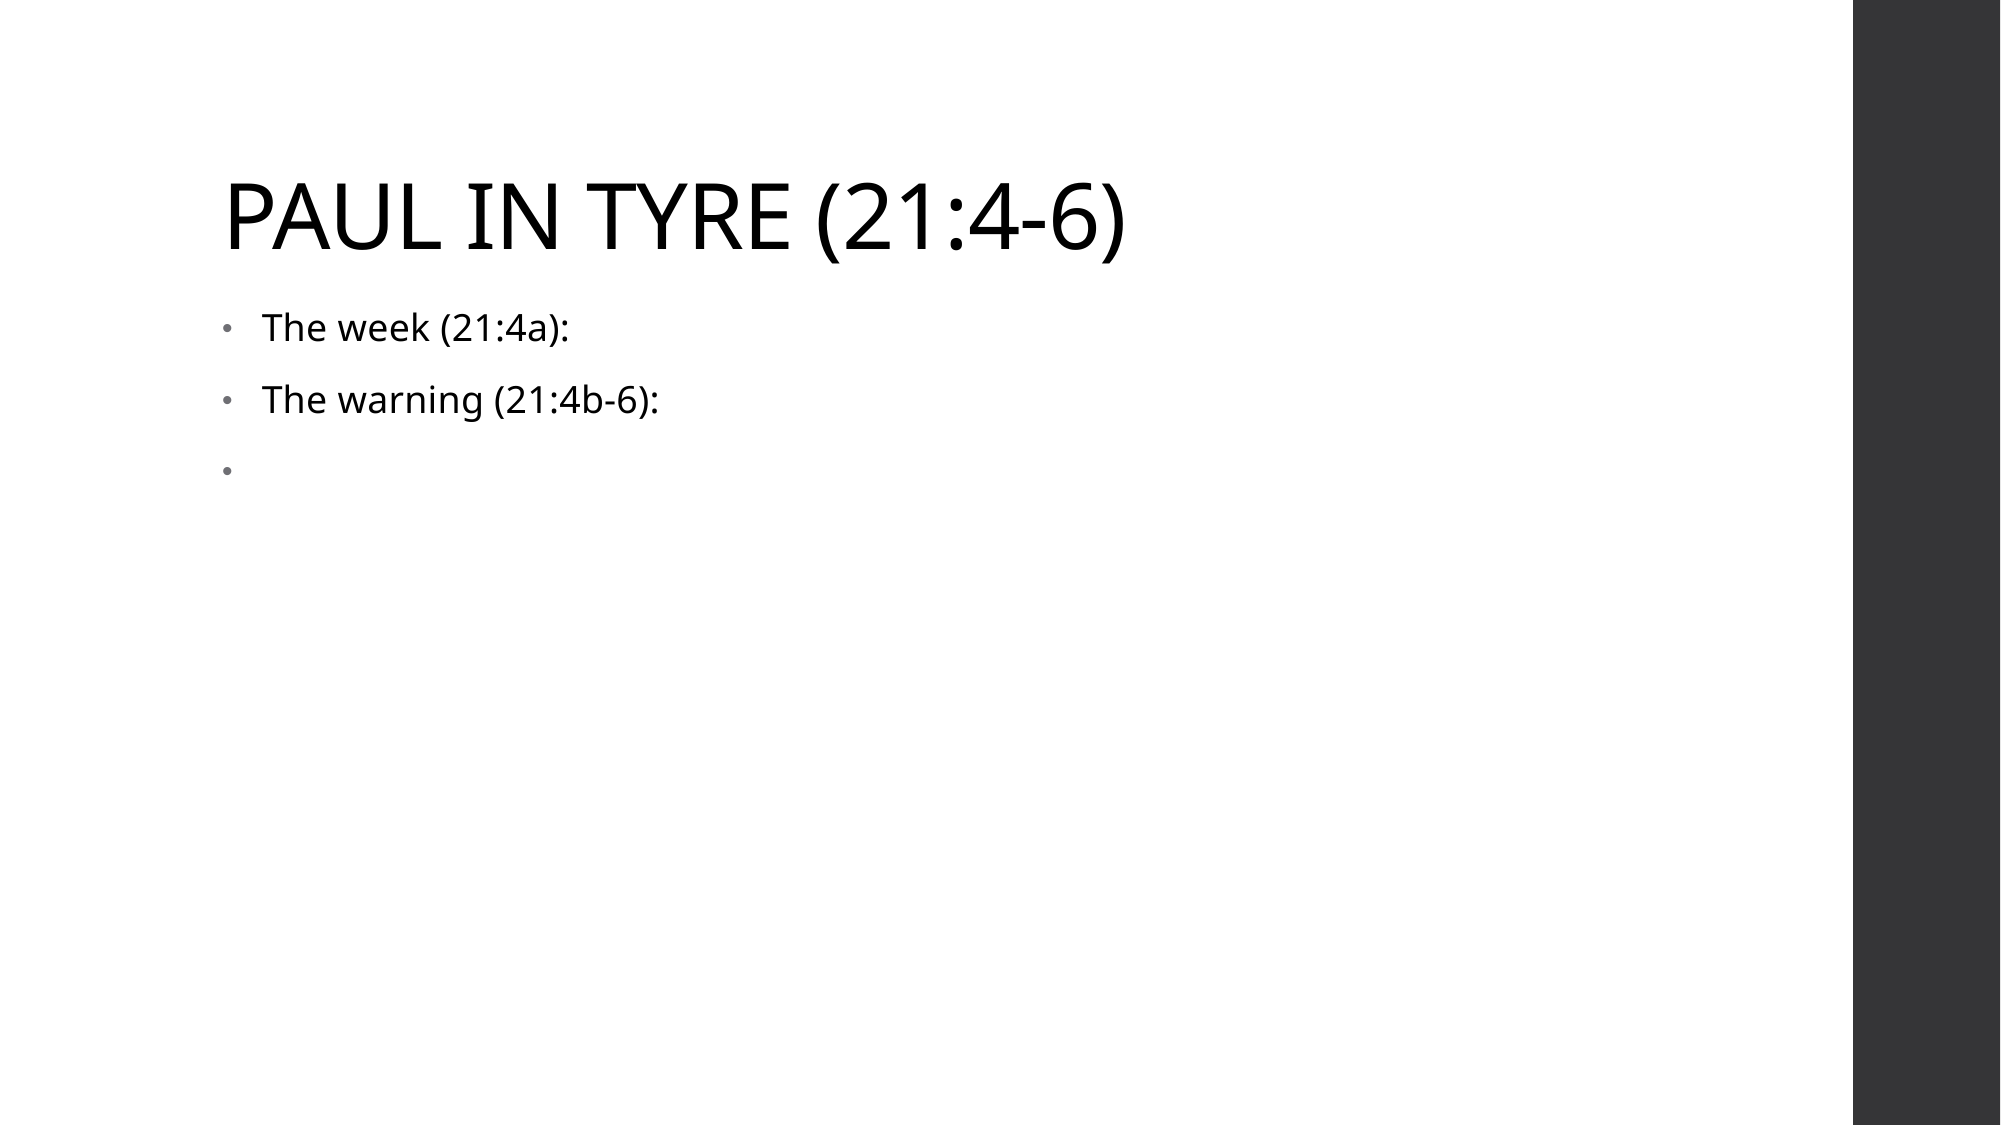

# PAUL IN TYRE (21:4-6)
 The week (21:4a):
 The warning (21:4b-6):